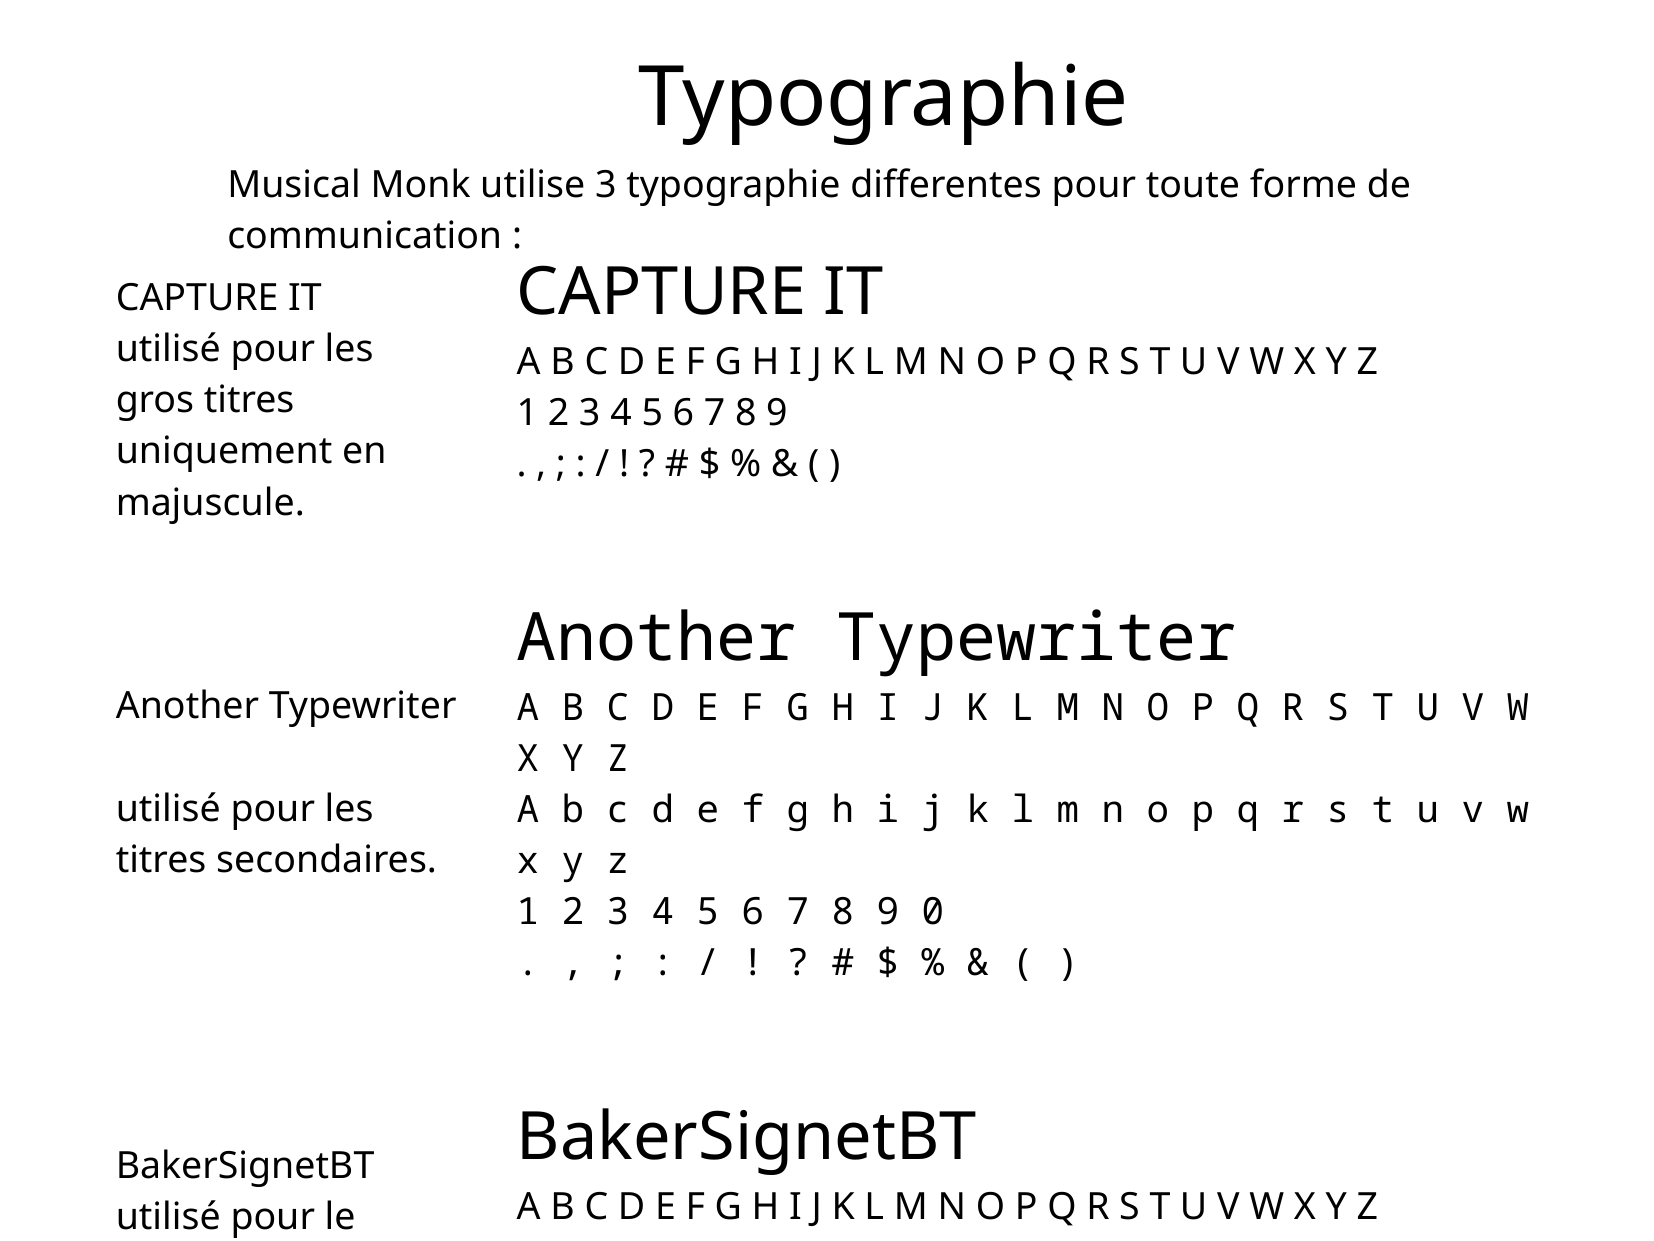

Typographie
Musical Monk utilise 3 typographie differentes pour toute forme de communication :
CAPTURE IT
A B C D E F G H I J K L M N O P Q R S T U V W X Y Z
1 2 3 4 5 6 7 8 9
. , ; : / ! ? # $ % & ( )
Another Typewriter
A B C D E F G H I J K L M N O P Q R S T U V W X Y Z
A b c d e f g h i j k l m n o p q r s t u v w x y z
1 2 3 4 5 6 7 8 9 0
. , ; : / ! ? # $ % & ( )
BakerSignetBT
A B C D E F G H I J K L M N O P Q R S T U V W X Y Z
a b c d e f g h i j k l m n o p q r s t u v w x y z
1 2 3 4 5 6 7 8 9 0
. , ; : / ! ? # $ % & ( )
CAPTURE IT
utilisé pour les gros titres uniquement en majuscule.
Another Typewriter
utilisé pour les titres secondaires.
BakerSignetBT
utilisé pour le corps de texte.